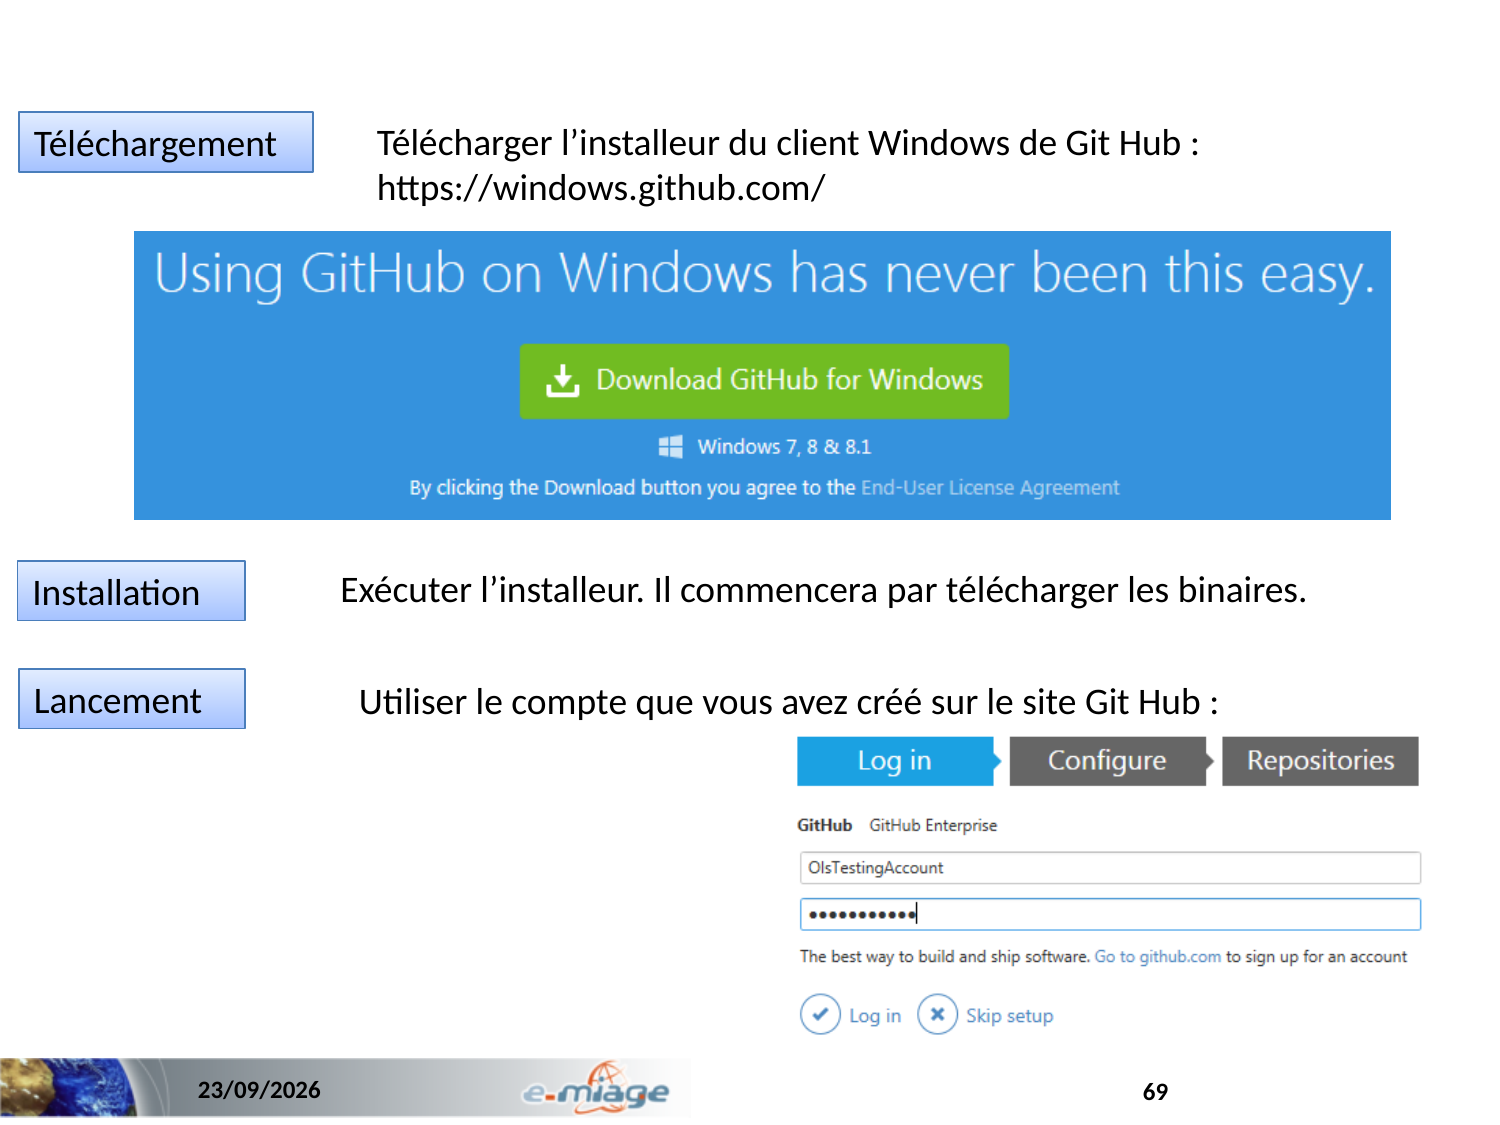

Télécharger l’installeur du client Windows de Git Hub :
https://windows.github.com/
Téléchargement
Exécuter l’installeur. Il commencera par télécharger les binaires.
Installation
Lancement
Utiliser le compte que vous avez créé sur le site Git Hub :